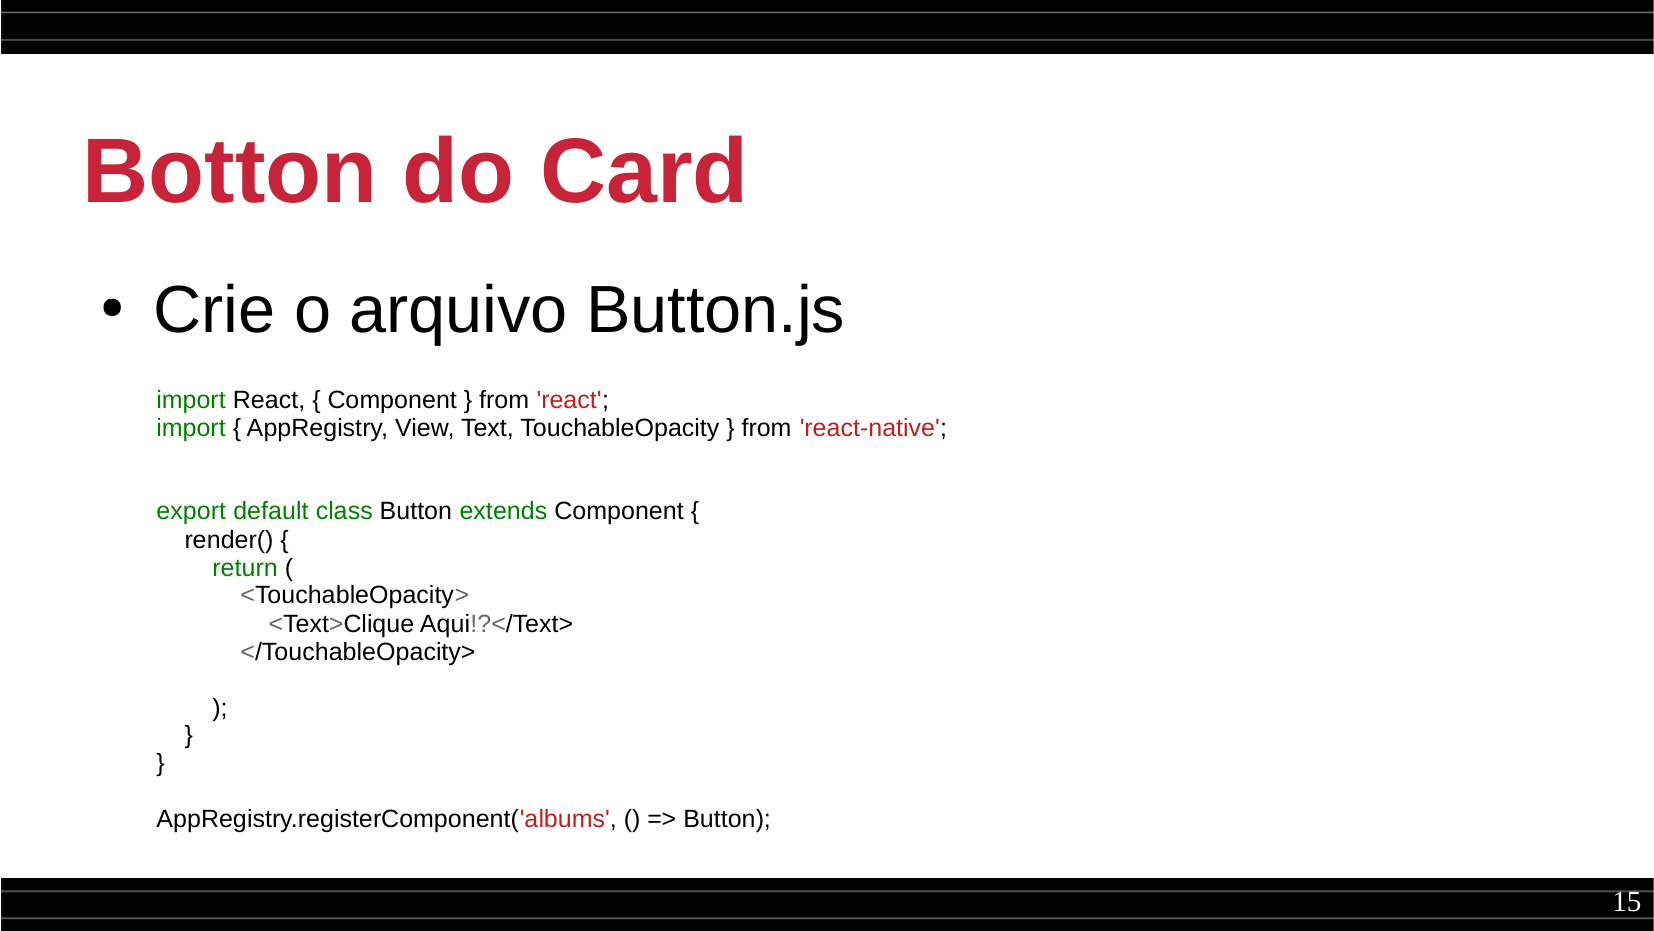

# Botton do Card
Crie o arquivo Button.js
import React, { Component } from 'react';
import { AppRegistry, View, Text, TouchableOpacity } from 'react-native';
export default class Button extends Component {
 render() {
 return (
 <TouchableOpacity>
 <Text>Clique Aqui!?</Text>
 </TouchableOpacity>
 );
 }
}
AppRegistry.registerComponent('albums', () => Button);